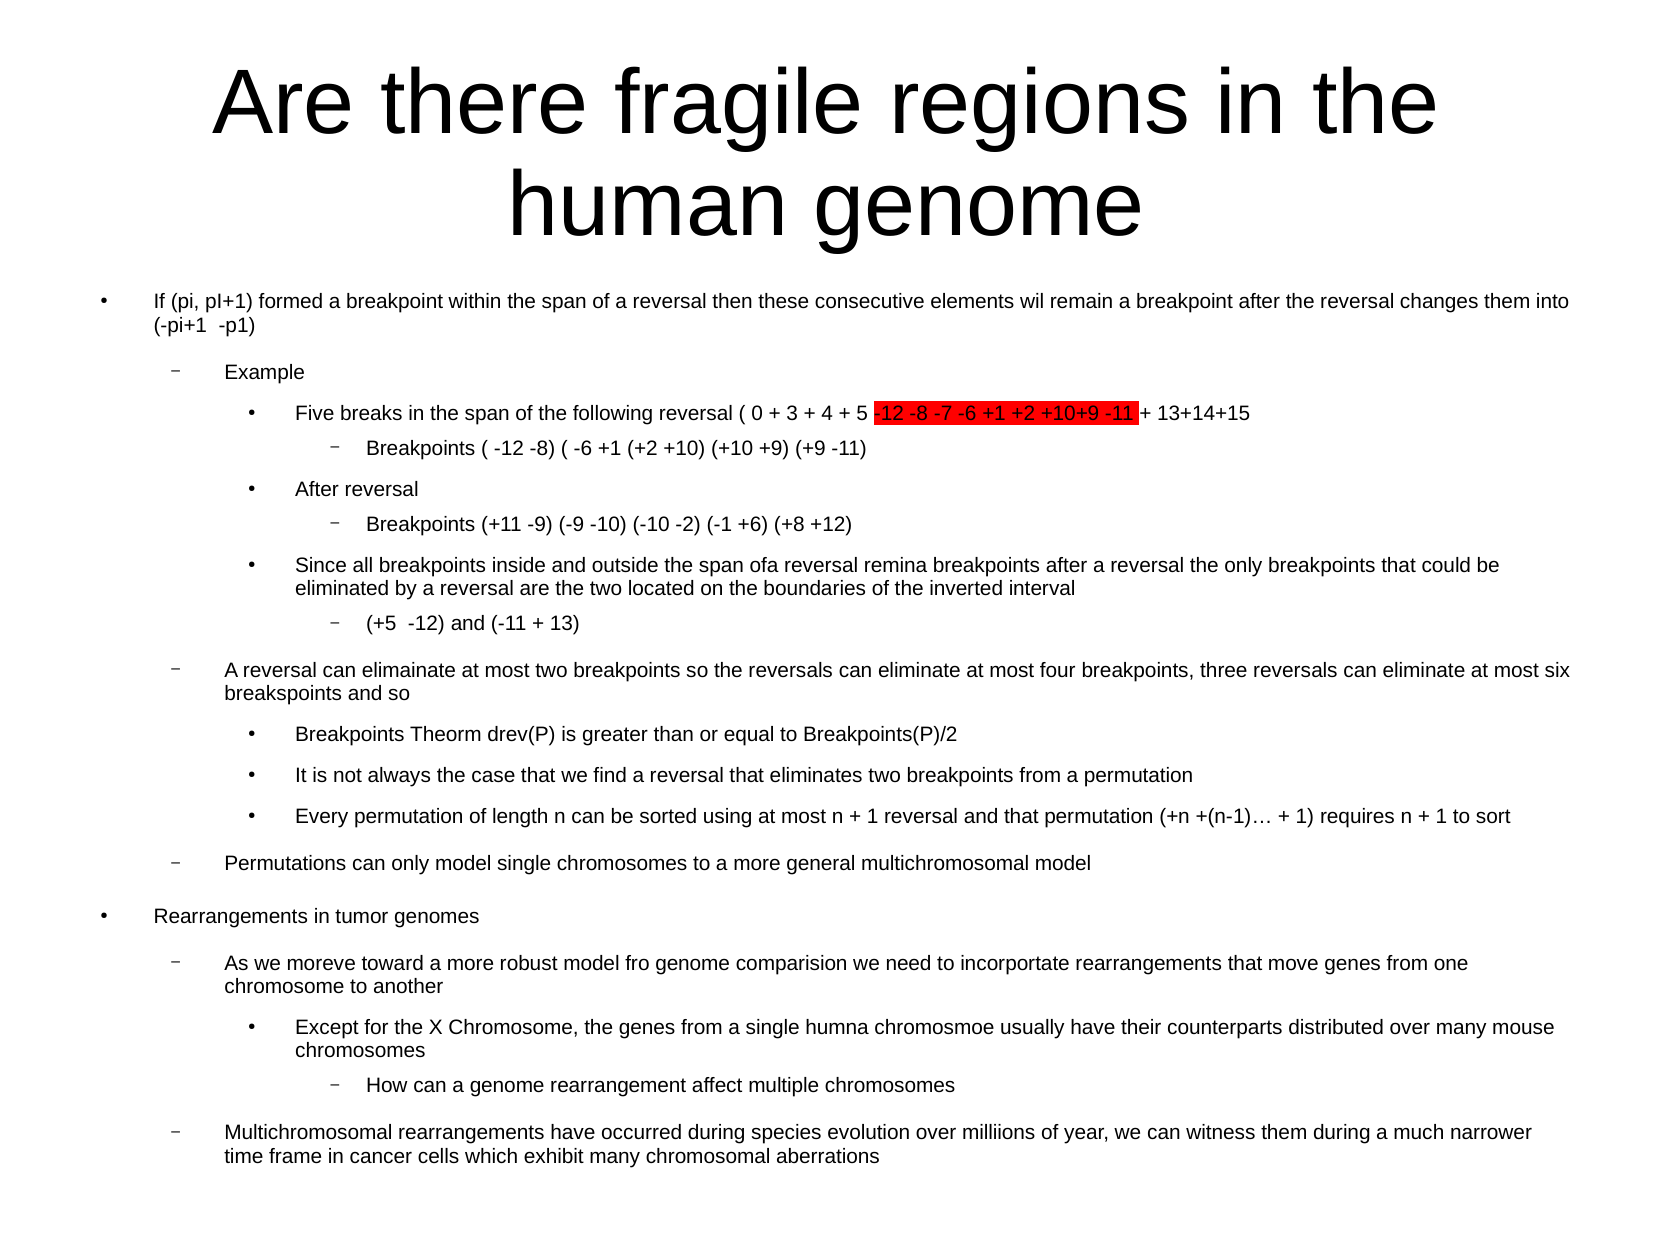

# Are there fragile regions in the human genome
If (pi, pI+1) formed a breakpoint within the span of a reversal then these consecutive elements wil remain a breakpoint after the reversal changes them into (-pi+1 -p1)
Example
Five breaks in the span of the following reversal ( 0 + 3 + 4 + 5 -12 -8 -7 -6 +1 +2 +10+9 -11 + 13+14+15
Breakpoints ( -12 -8) ( -6 +1 (+2 +10) (+10 +9) (+9 -11)
After reversal
Breakpoints (+11 -9) (-9 -10) (-10 -2) (-1 +6) (+8 +12)
Since all breakpoints inside and outside the span ofa reversal remina breakpoints after a reversal the only breakpoints that could be eliminated by a reversal are the two located on the boundaries of the inverted interval
(+5 -12) and (-11 + 13)
A reversal can elimainate at most two breakpoints so the reversals can eliminate at most four breakpoints, three reversals can eliminate at most six breakspoints and so
Breakpoints Theorm drev(P) is greater than or equal to Breakpoints(P)/2
It is not always the case that we find a reversal that eliminates two breakpoints from a permutation
Every permutation of length n can be sorted using at most n + 1 reversal and that permutation (+n +(n-1)… + 1) requires n + 1 to sort
Permutations can only model single chromosomes to a more general multichromosomal model
Rearrangements in tumor genomes
As we moreve toward a more robust model fro genome comparision we need to incorportate rearrangements that move genes from one chromosome to another
Except for the X Chromosome, the genes from a single humna chromosmoe usually have their counterparts distributed over many mouse chromosomes
How can a genome rearrangement affect multiple chromosomes
Multichromosomal rearrangements have occurred during species evolution over milliions of year, we can witness them during a much narrower time frame in cancer cells which exhibit many chromosomal aberrations